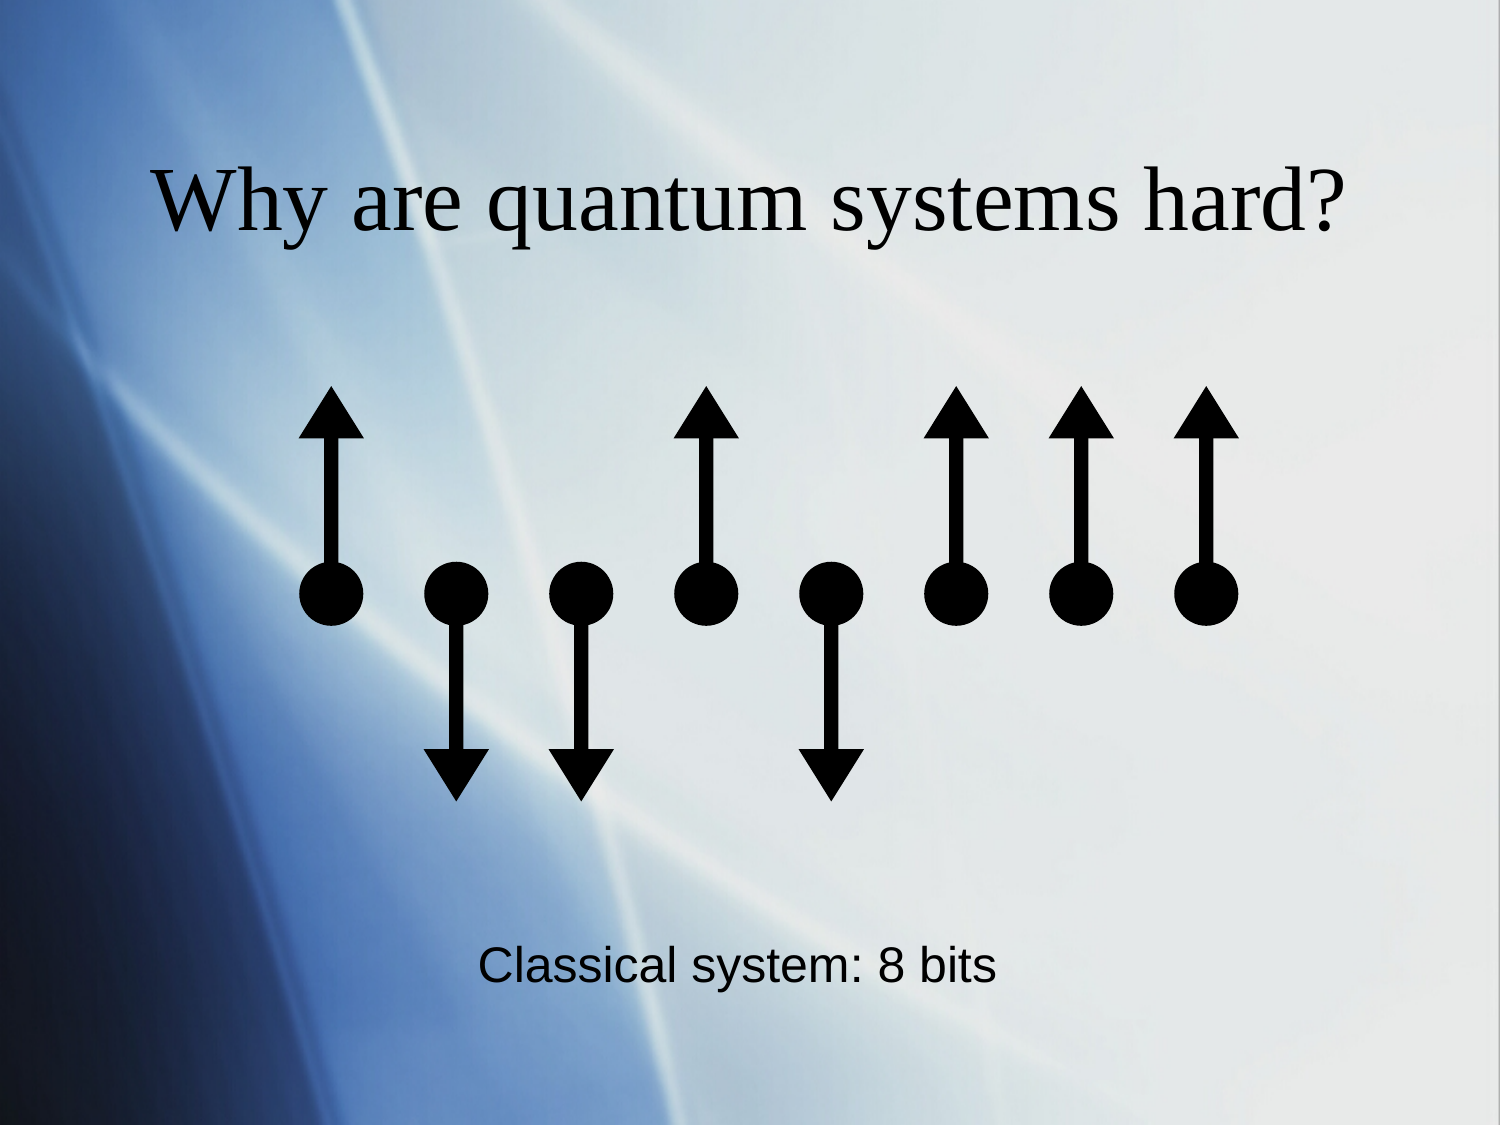

# Why are quantum systems hard?
Classical system: 8 bits